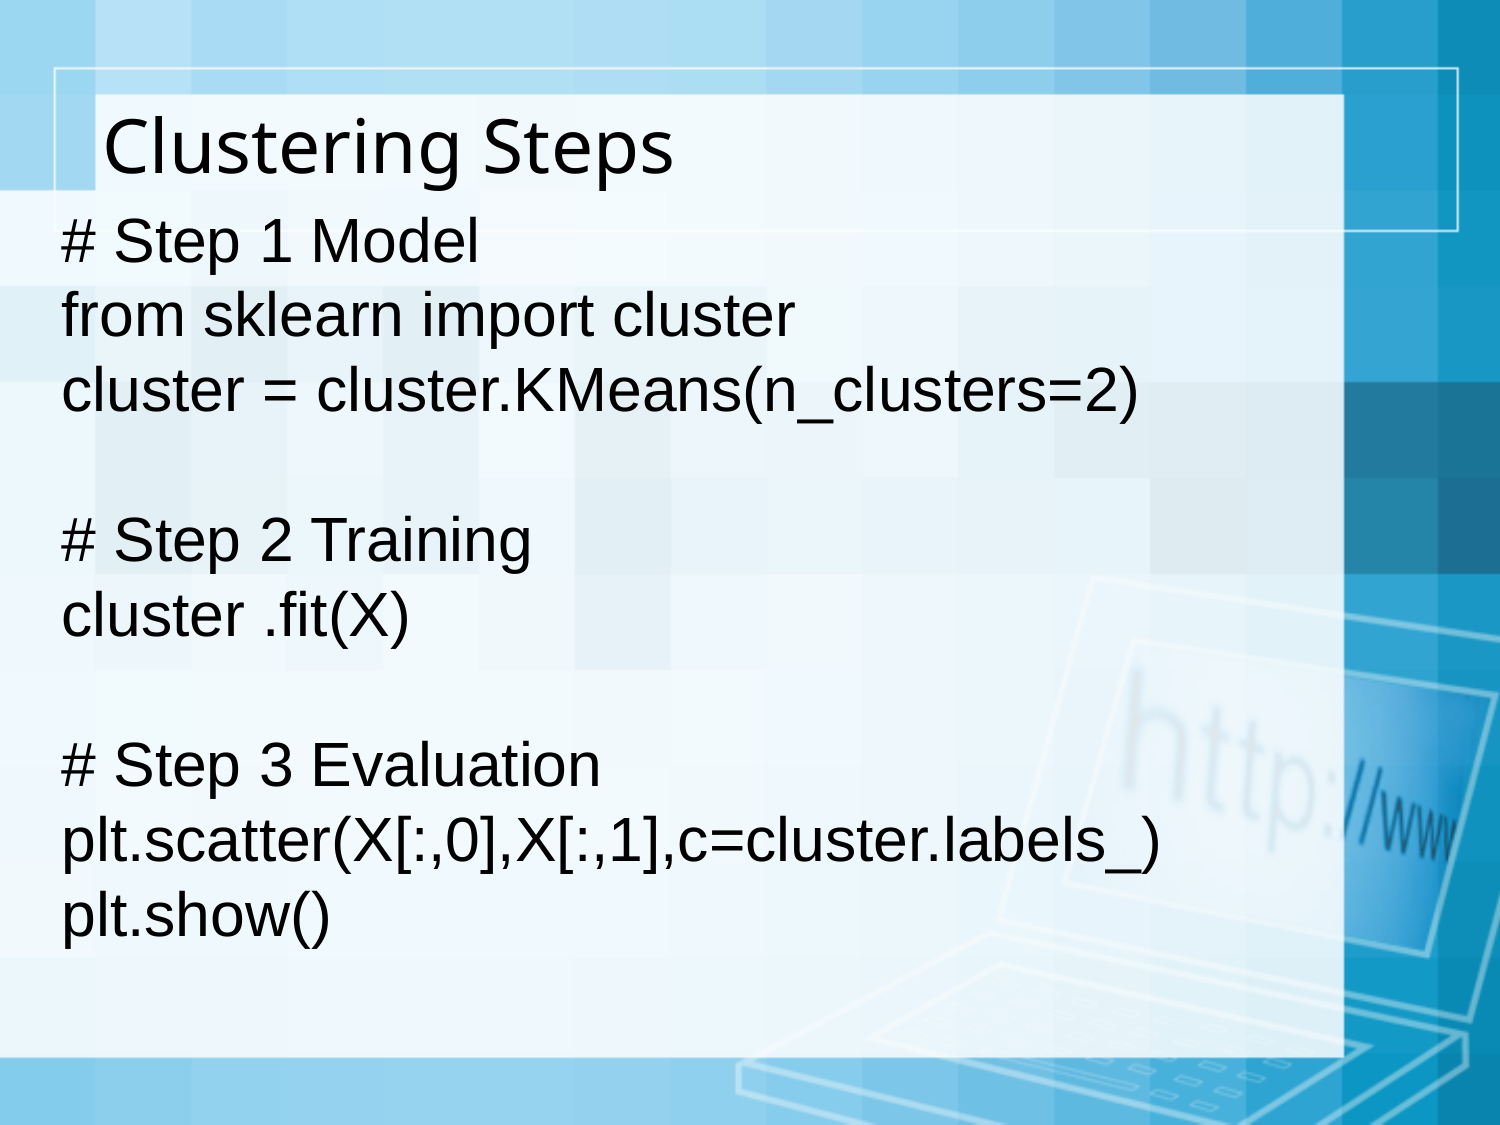

# Clustering Steps
# Step 1 Model
from sklearn import cluster
cluster = cluster.KMeans(n_clusters=2)
# Step 2 Training
cluster .fit(X)
# Step 3 Evaluation
plt.scatter(X[:,0],X[:,1],c=cluster.labels_)
plt.show()